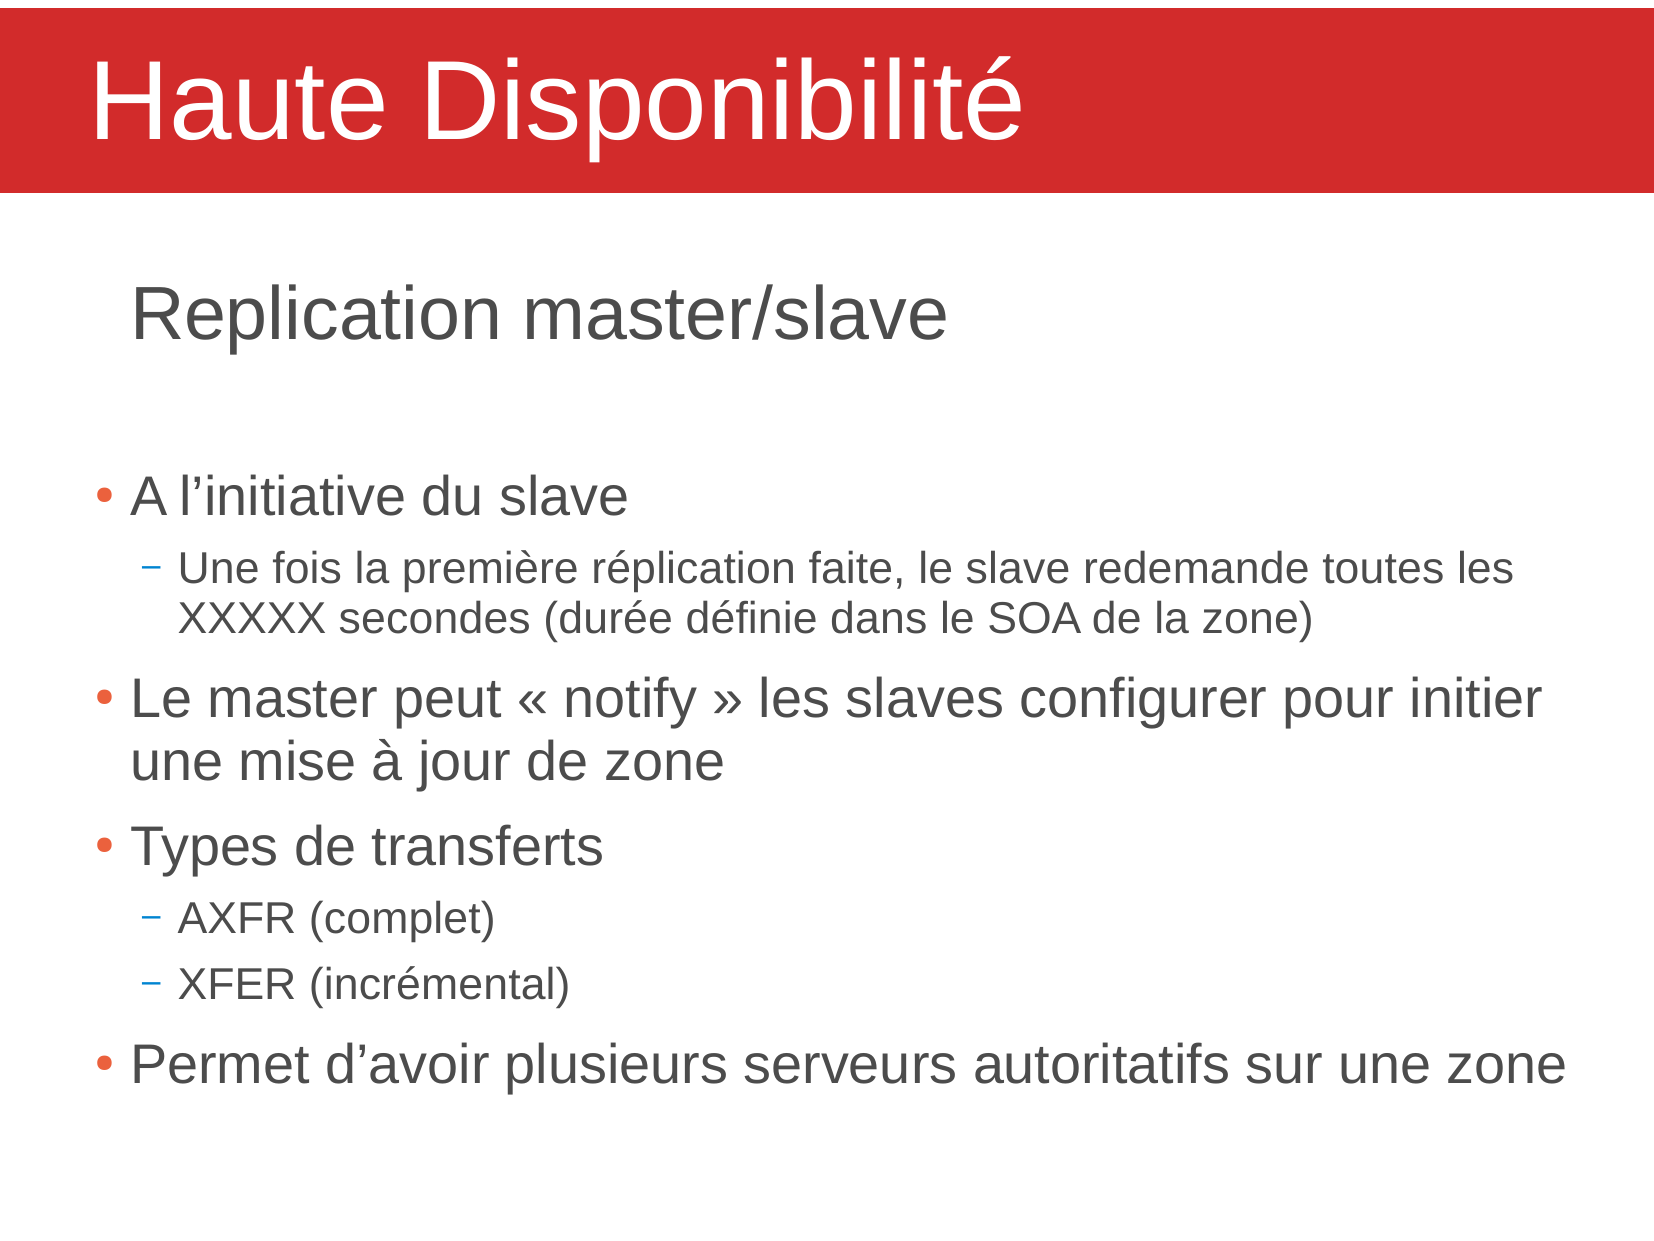

# Haute Disponibilité
Replication master/slave
A l’initiative du slave
Une fois la première réplication faite, le slave redemande toutes les XXXXX secondes (durée définie dans le SOA de la zone)
Le master peut « notify » les slaves configurer pour initier une mise à jour de zone
Types de transferts
AXFR (complet)
XFER (incrémental)
Permet d’avoir plusieurs serveurs autoritatifs sur une zone